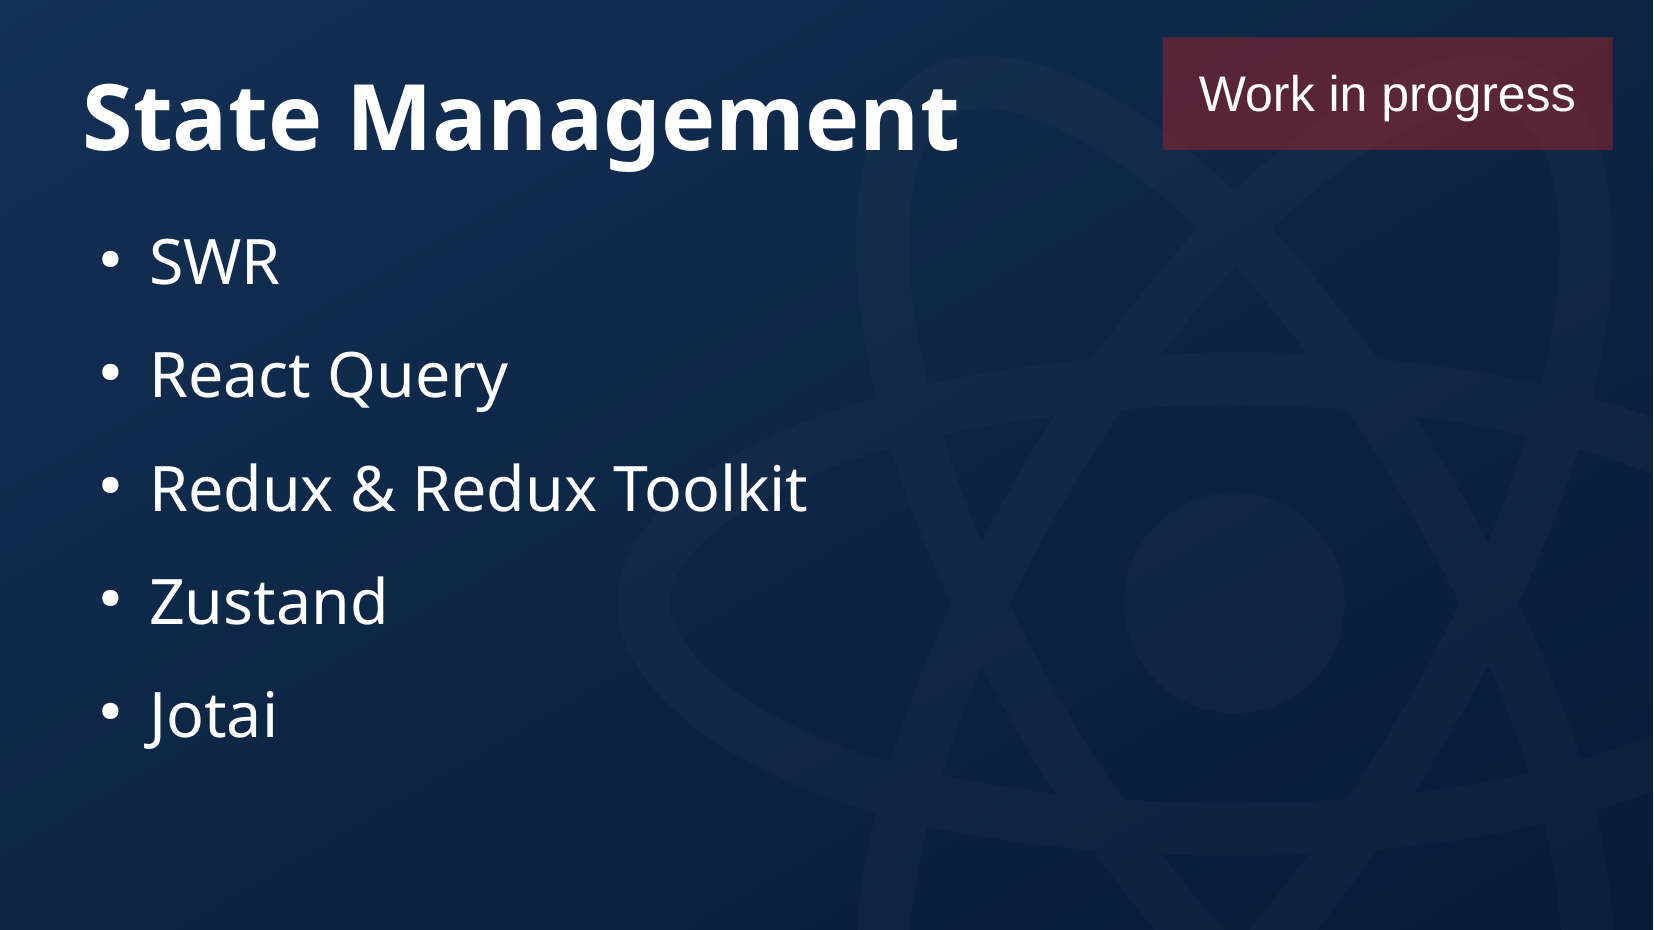

# State Management
Work in progress
SWR
React Query
Redux & Redux Toolkit
Zustand
Jotai